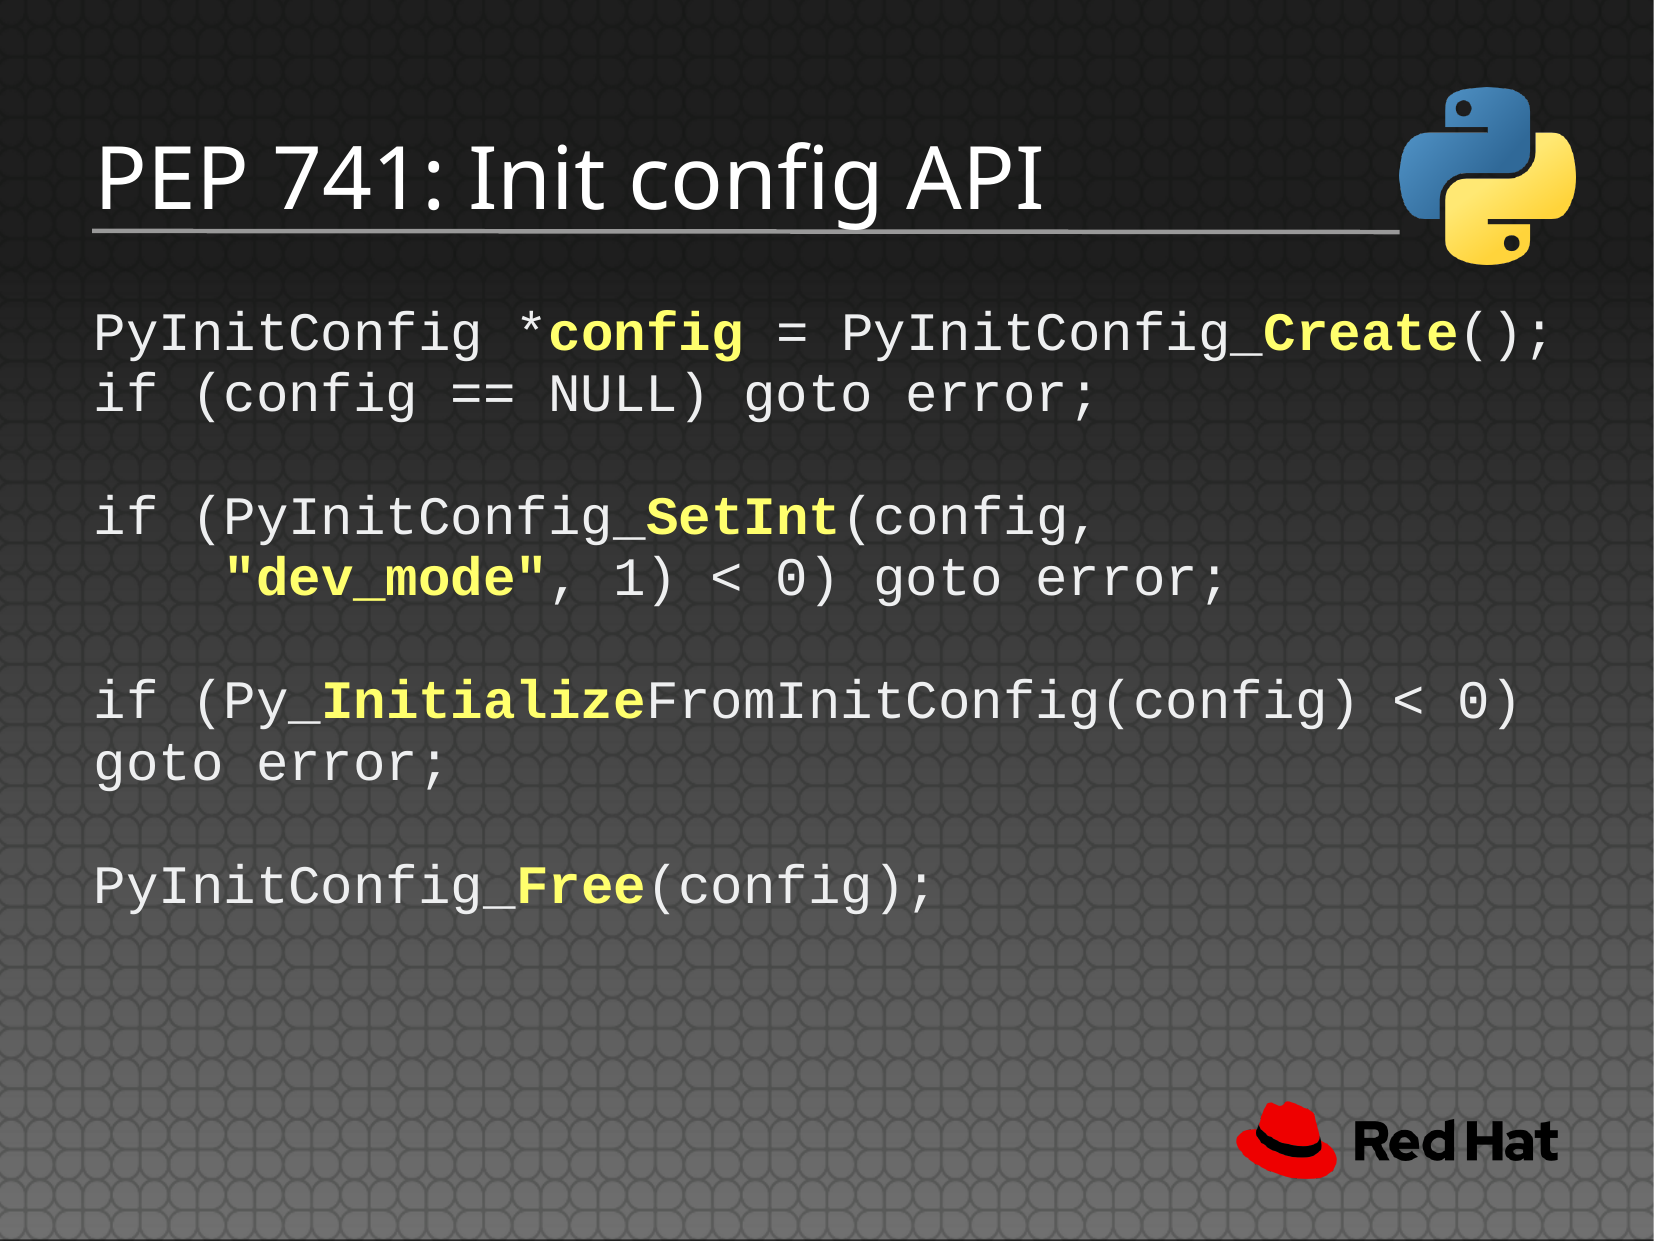

PEP 741: Init config API
# PyInitConfig *config = PyInitConfig_Create(); if (config == NULL) goto error; if (PyInitConfig_SetInt(config, "dev_mode", 1) < 0) goto error; if (Py_InitializeFromInitConfig(config) < 0) goto error; PyInitConfig_Free(config);